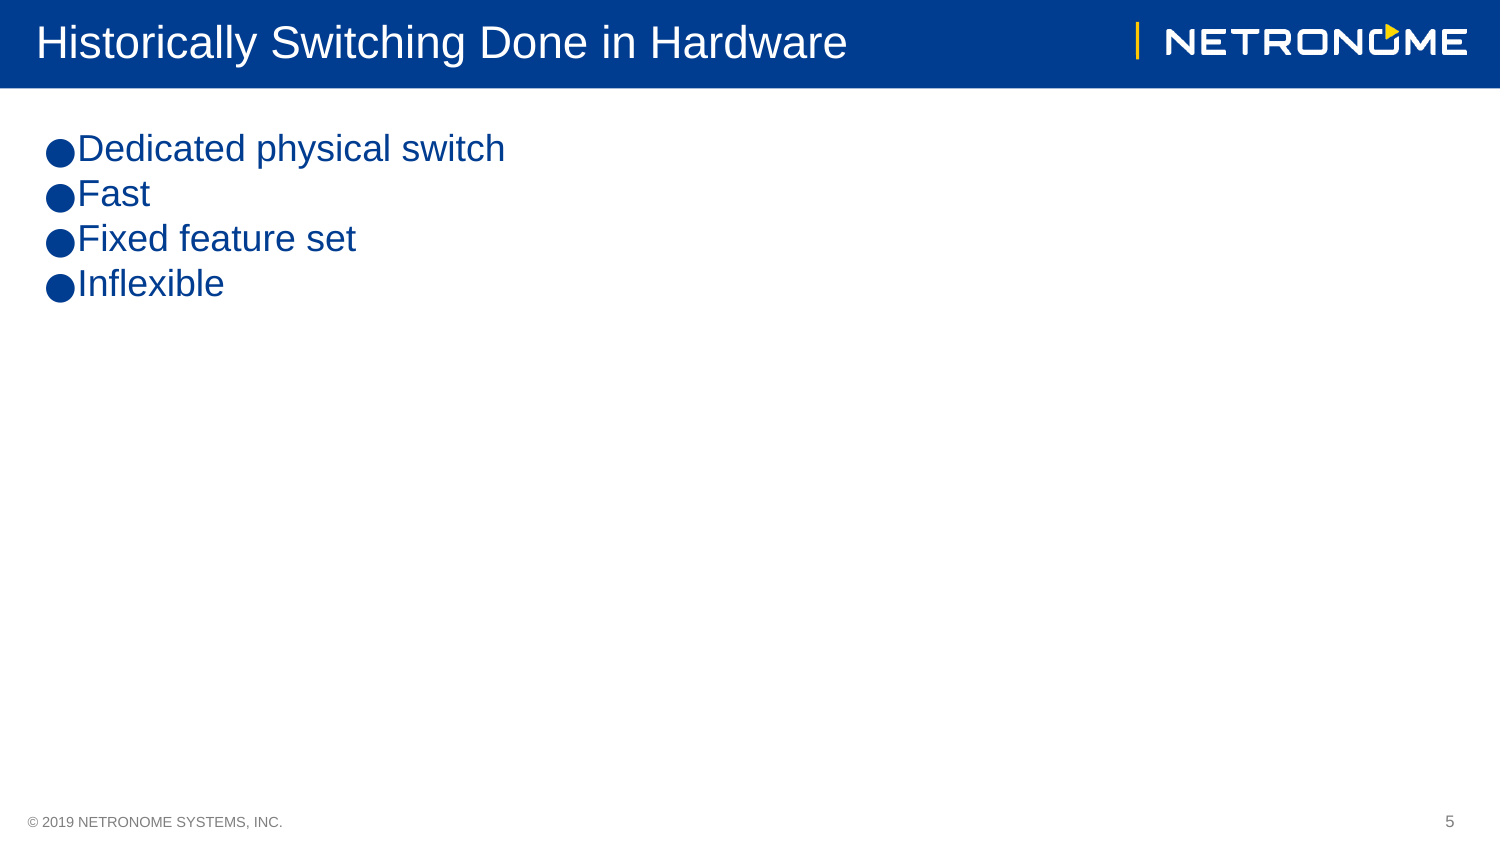

# Historically Switching Done in Hardware
Dedicated physical switch
Fast
Fixed feature set
Inflexible